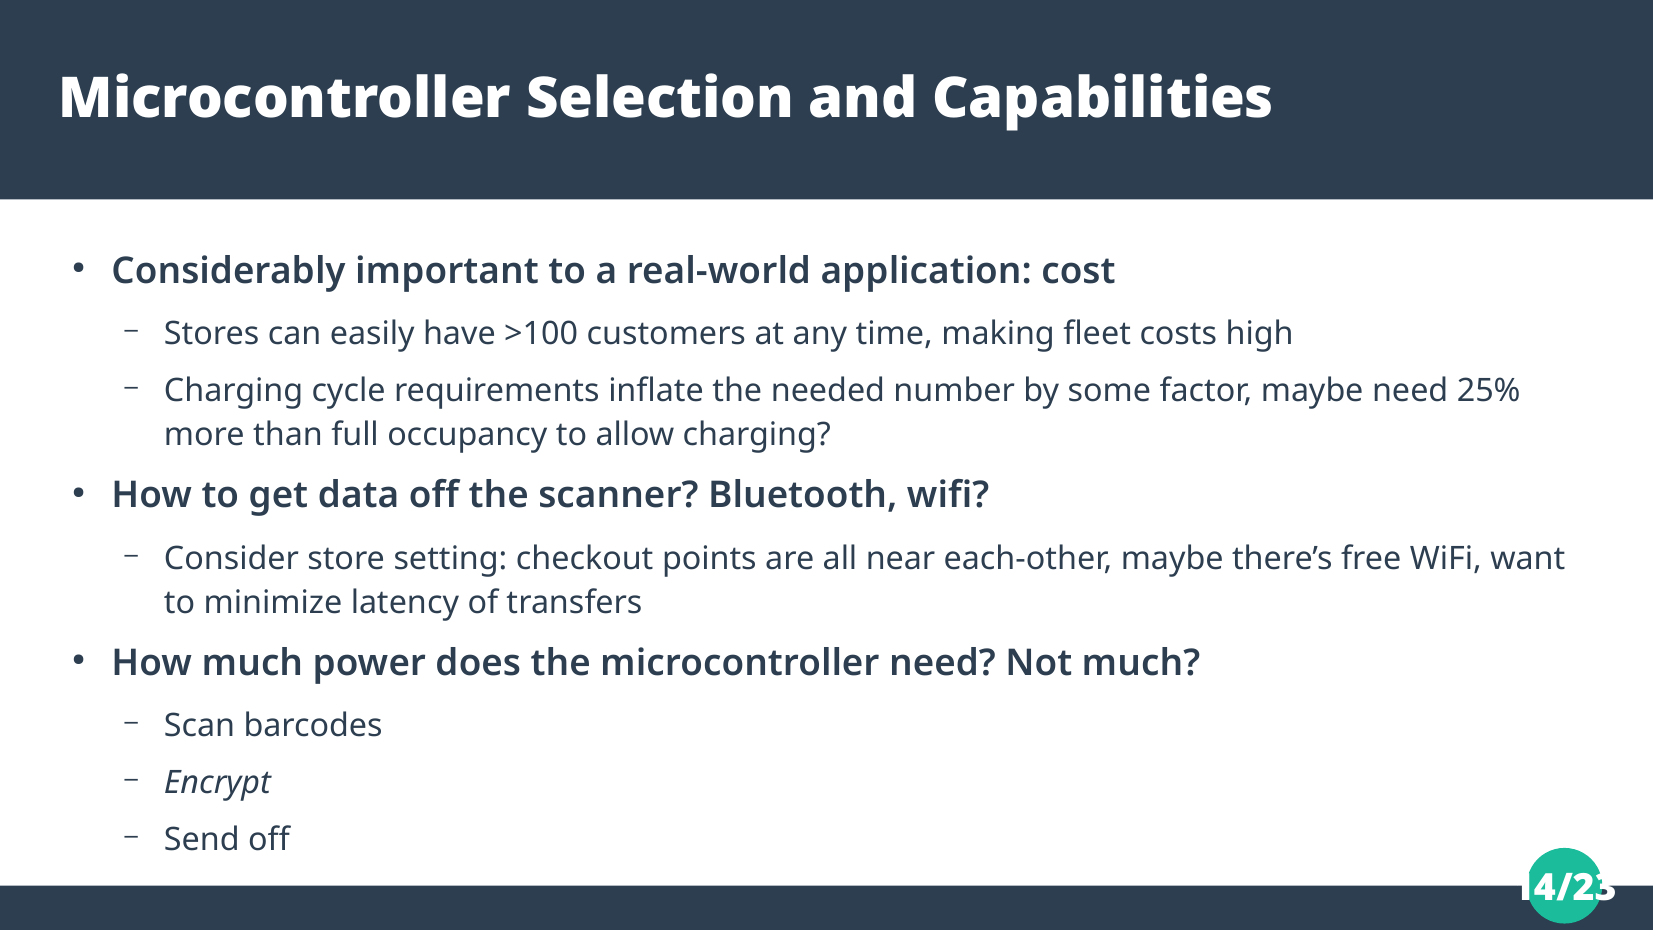

# Microcontroller Selection and Capabilities
Considerably important to a real-world application: cost
Stores can easily have >100 customers at any time, making fleet costs high
Charging cycle requirements inflate the needed number by some factor, maybe need 25% more than full occupancy to allow charging?
How to get data off the scanner? Bluetooth, wifi?
Consider store setting: checkout points are all near each-other, maybe there’s free WiFi, want to minimize latency of transfers
How much power does the microcontroller need? Not much?
Scan barcodes
Encrypt
Send off